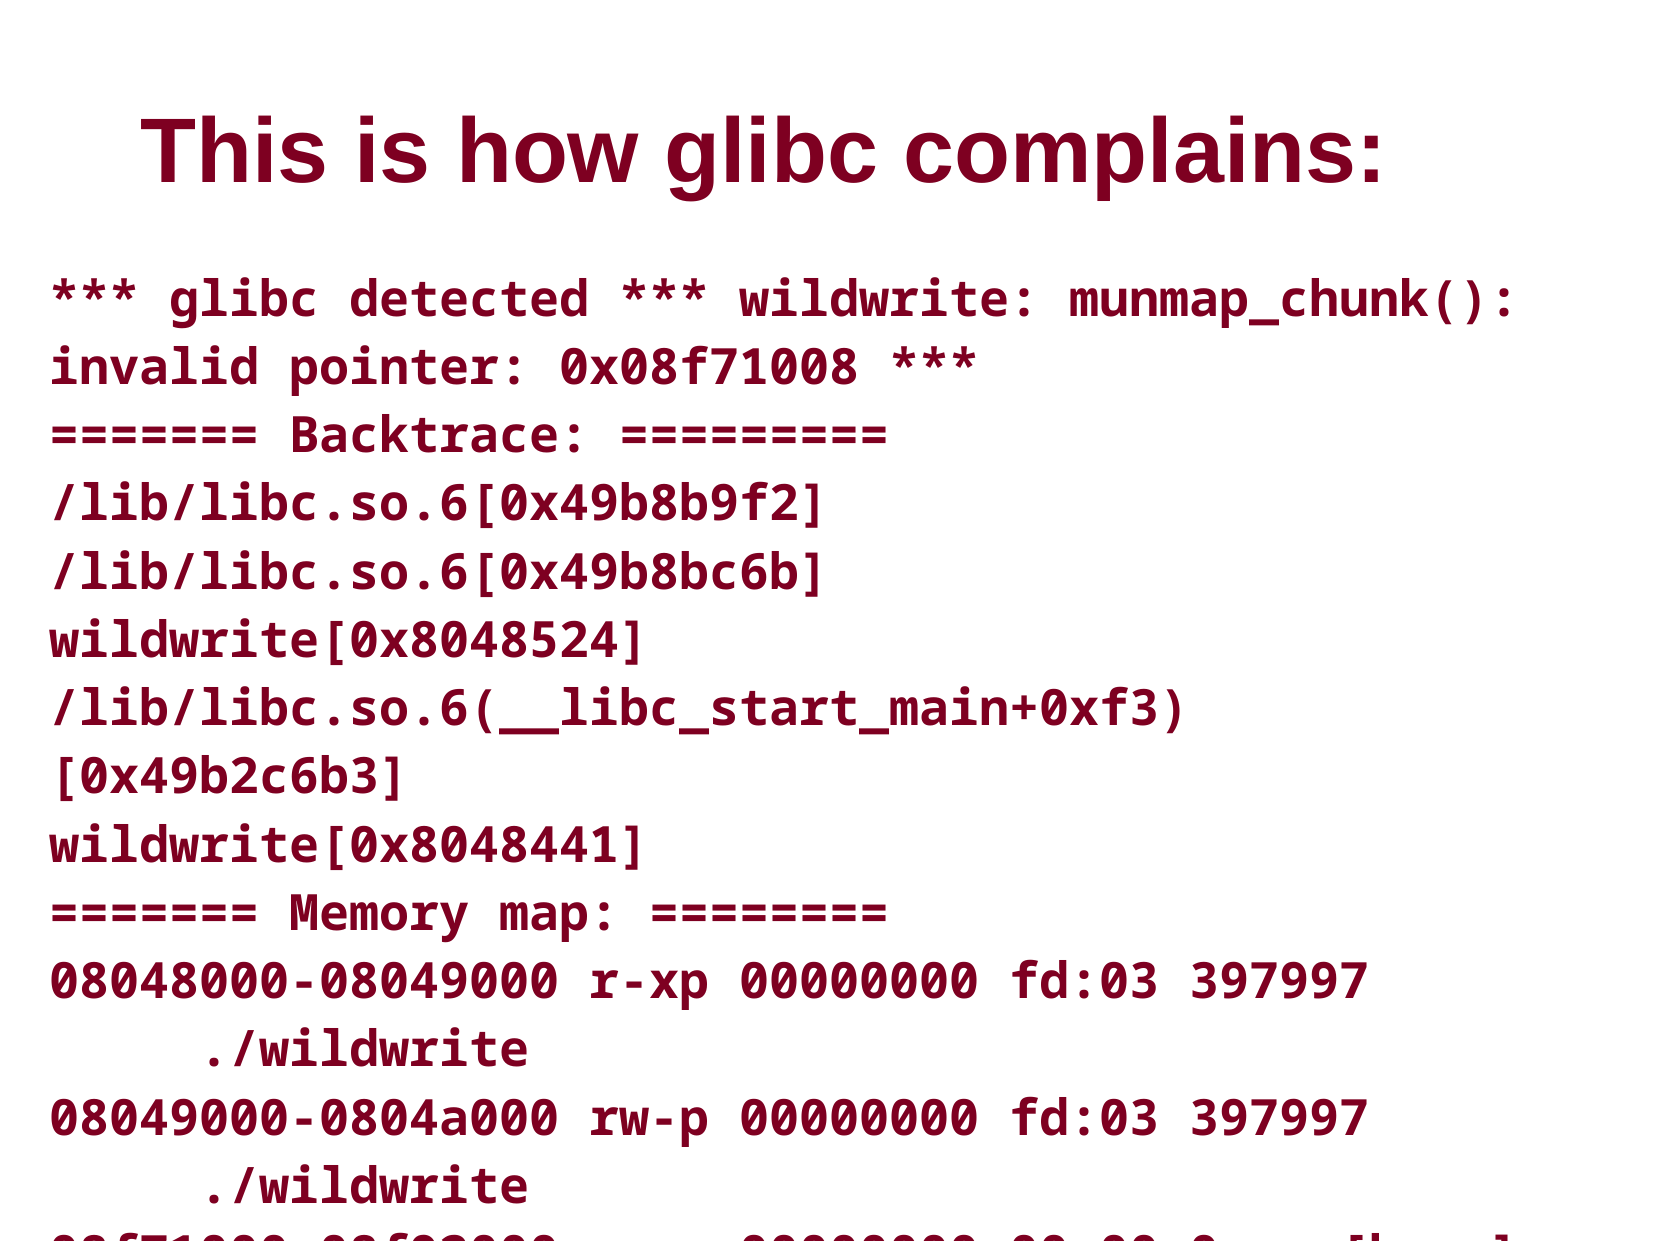

# This is how glibc complains:
*** glibc detected *** wildwrite: munmap_chunk(): invalid pointer: 0x08f71008 ***
======= Backtrace: =========
/lib/libc.so.6[0x49b8b9f2]
/lib/libc.so.6[0x49b8bc6b]
wildwrite[0x8048524]
/lib/libc.so.6(__libc_start_main+0xf3)[0x49b2c6b3]
wildwrite[0x8048441]
======= Memory map: ========
08048000-08049000 r-xp 00000000 fd:03 397997
 ./wildwrite
08049000-0804a000 rw-p 00000000 fd:03 397997
 ./wildwrite
08f71000-08f92000 rw-p 00000000 00:00 0 [heap]
. . .